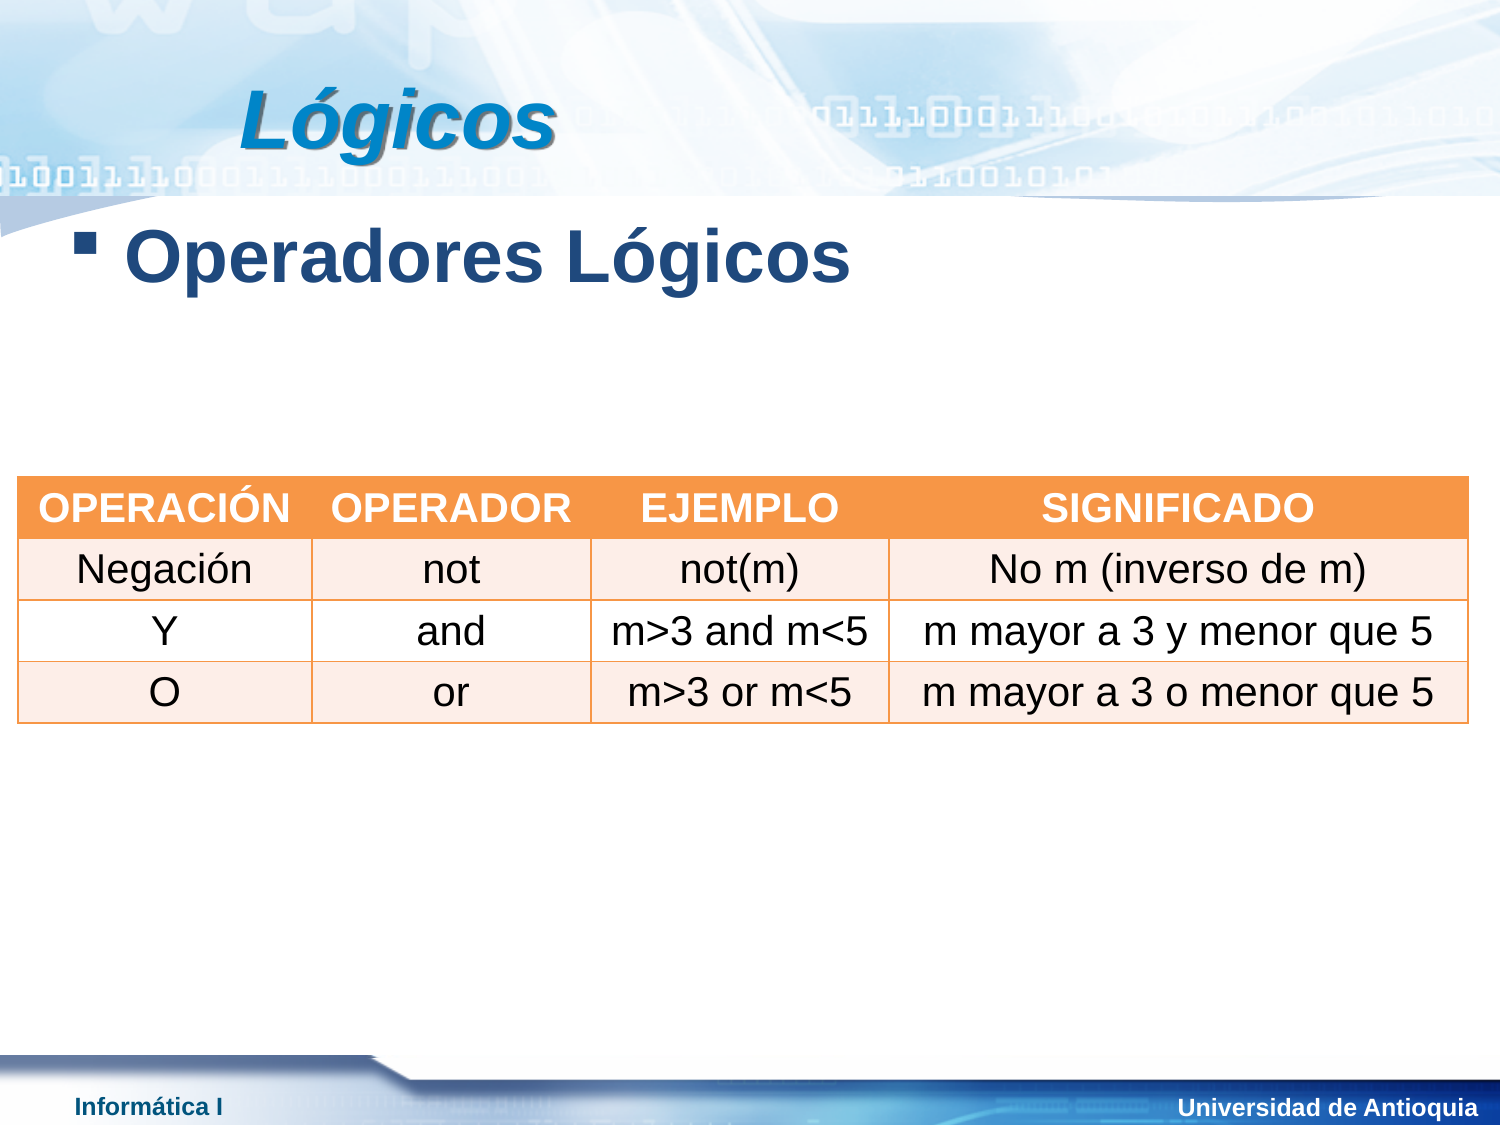

# Lógicos
Operadores Lógicos
| OPERACIÓN | OPERADOR | EJEMPLO | SIGNIFICADO |
| --- | --- | --- | --- |
| Negación | not | not(m) | No m (inverso de m) |
| Y | and | m>3 and m<5 | m mayor a 3 y menor que 5 |
| O | or | m>3 or m<5 | m mayor a 3 o menor que 5 |